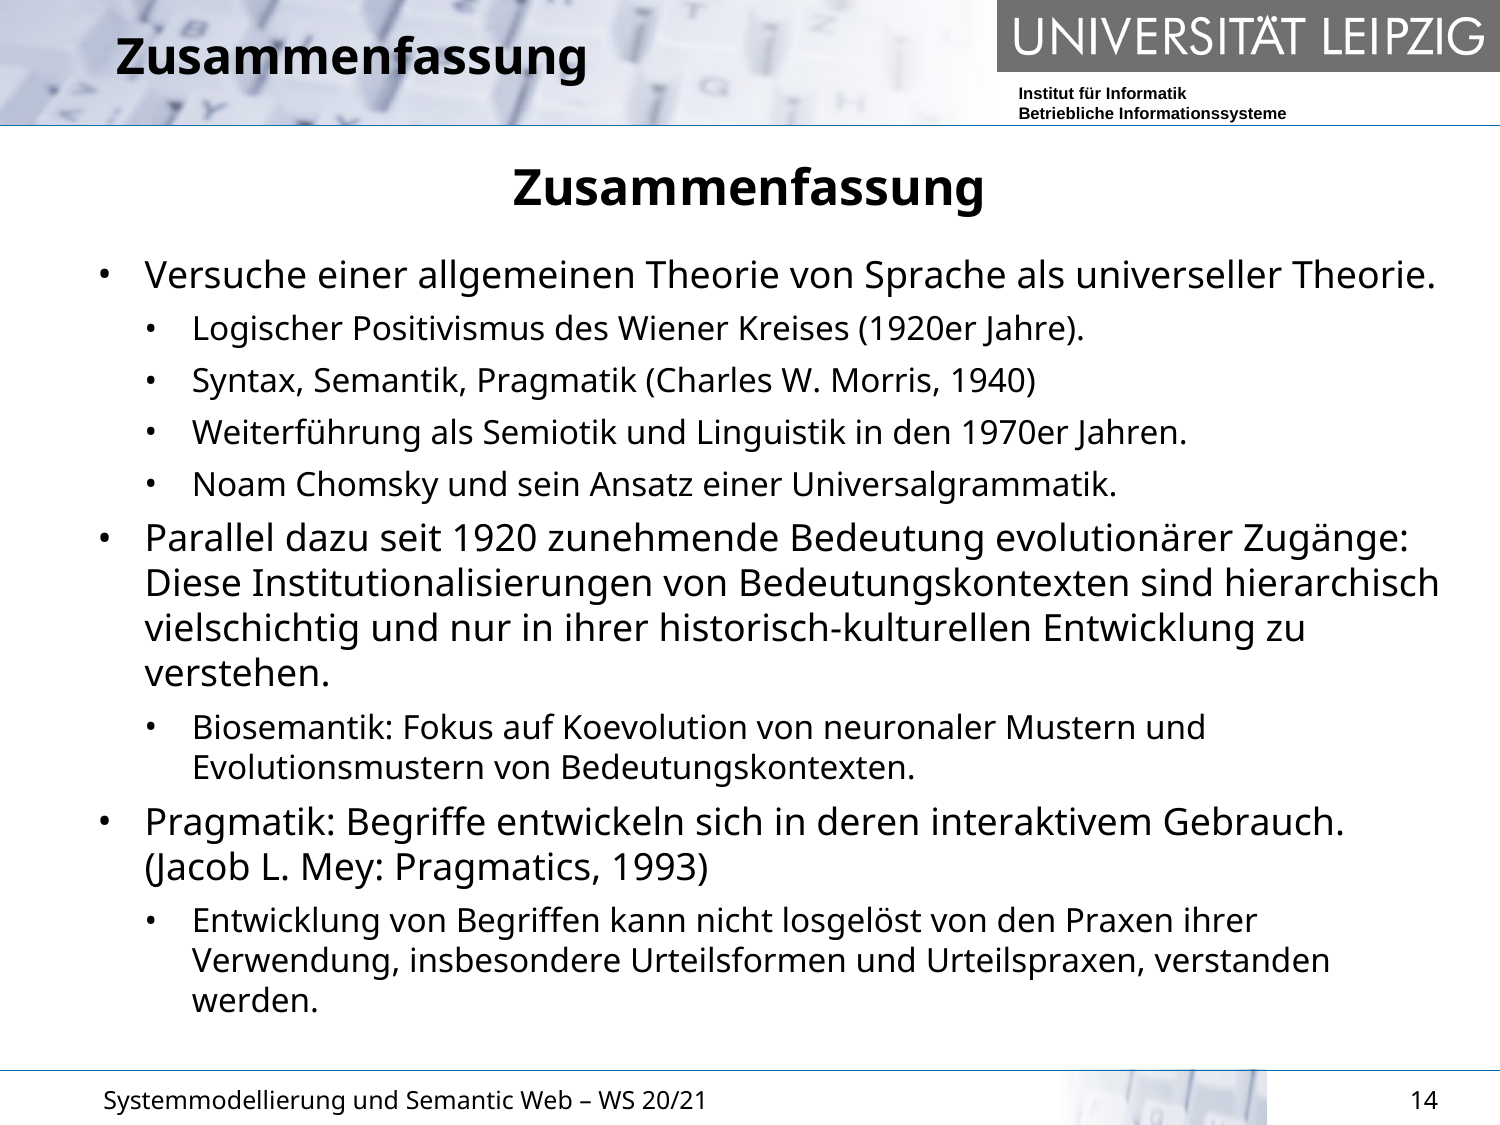

Zusammenfassung
Zusammenfassung
Versuche einer allgemeinen Theorie von Sprache als universeller Theorie.
Logischer Positivismus des Wiener Kreises (1920er Jahre).
Syntax, Semantik, Pragmatik (Charles W. Morris, 1940)
Weiterführung als Semiotik und Linguistik in den 1970er Jahren.
Noam Chomsky und sein Ansatz einer Universalgrammatik.
Parallel dazu seit 1920 zunehmende Bedeutung evolutionärer Zugänge: Diese Institutionalisierungen von Bedeutungskontexten sind hierarchisch vielschichtig und nur in ihrer historisch-kulturellen Entwicklung zu verstehen.
Biosemantik: Fokus auf Koevolution von neuronaler Mustern und Evolutionsmustern von Bedeutungskontexten.
Pragmatik: Begriffe entwickeln sich in deren interaktivem Gebrauch. (Jacob L. Mey: Pragmatics, 1993)
Entwicklung von Begriffen kann nicht losgelöst von den Praxen ihrer Verwendung, insbesondere Urteilsformen und Urteilspraxen, verstanden werden.
Systemmodellierung und Semantic Web – WS 20/21
14